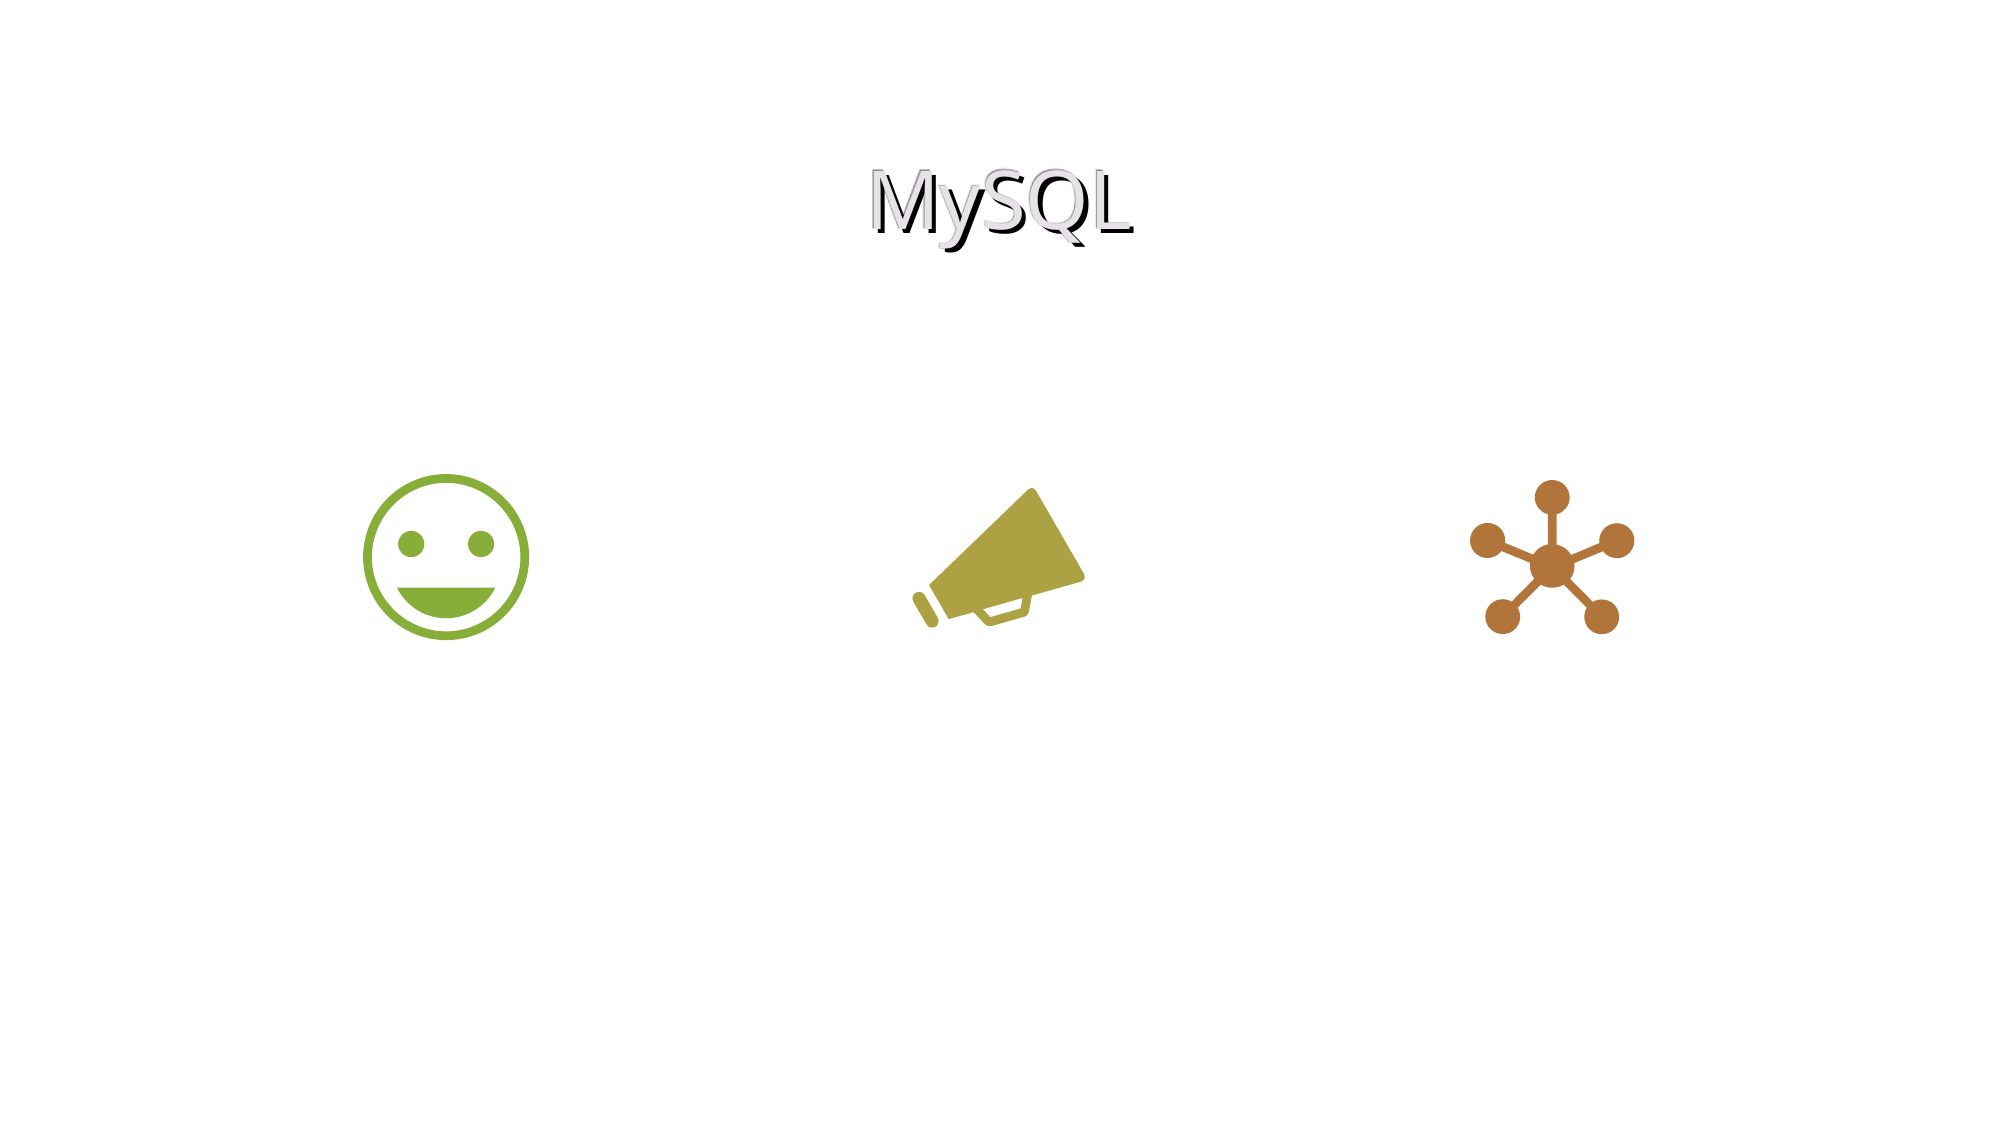

# MySQL
Très bonne compatibilité avec PHP.
Permet de stocker et gérer efficacement les données des utilisateurs, annonces et candidatures.
Très performant pour les requêtes relationnelles complexes.